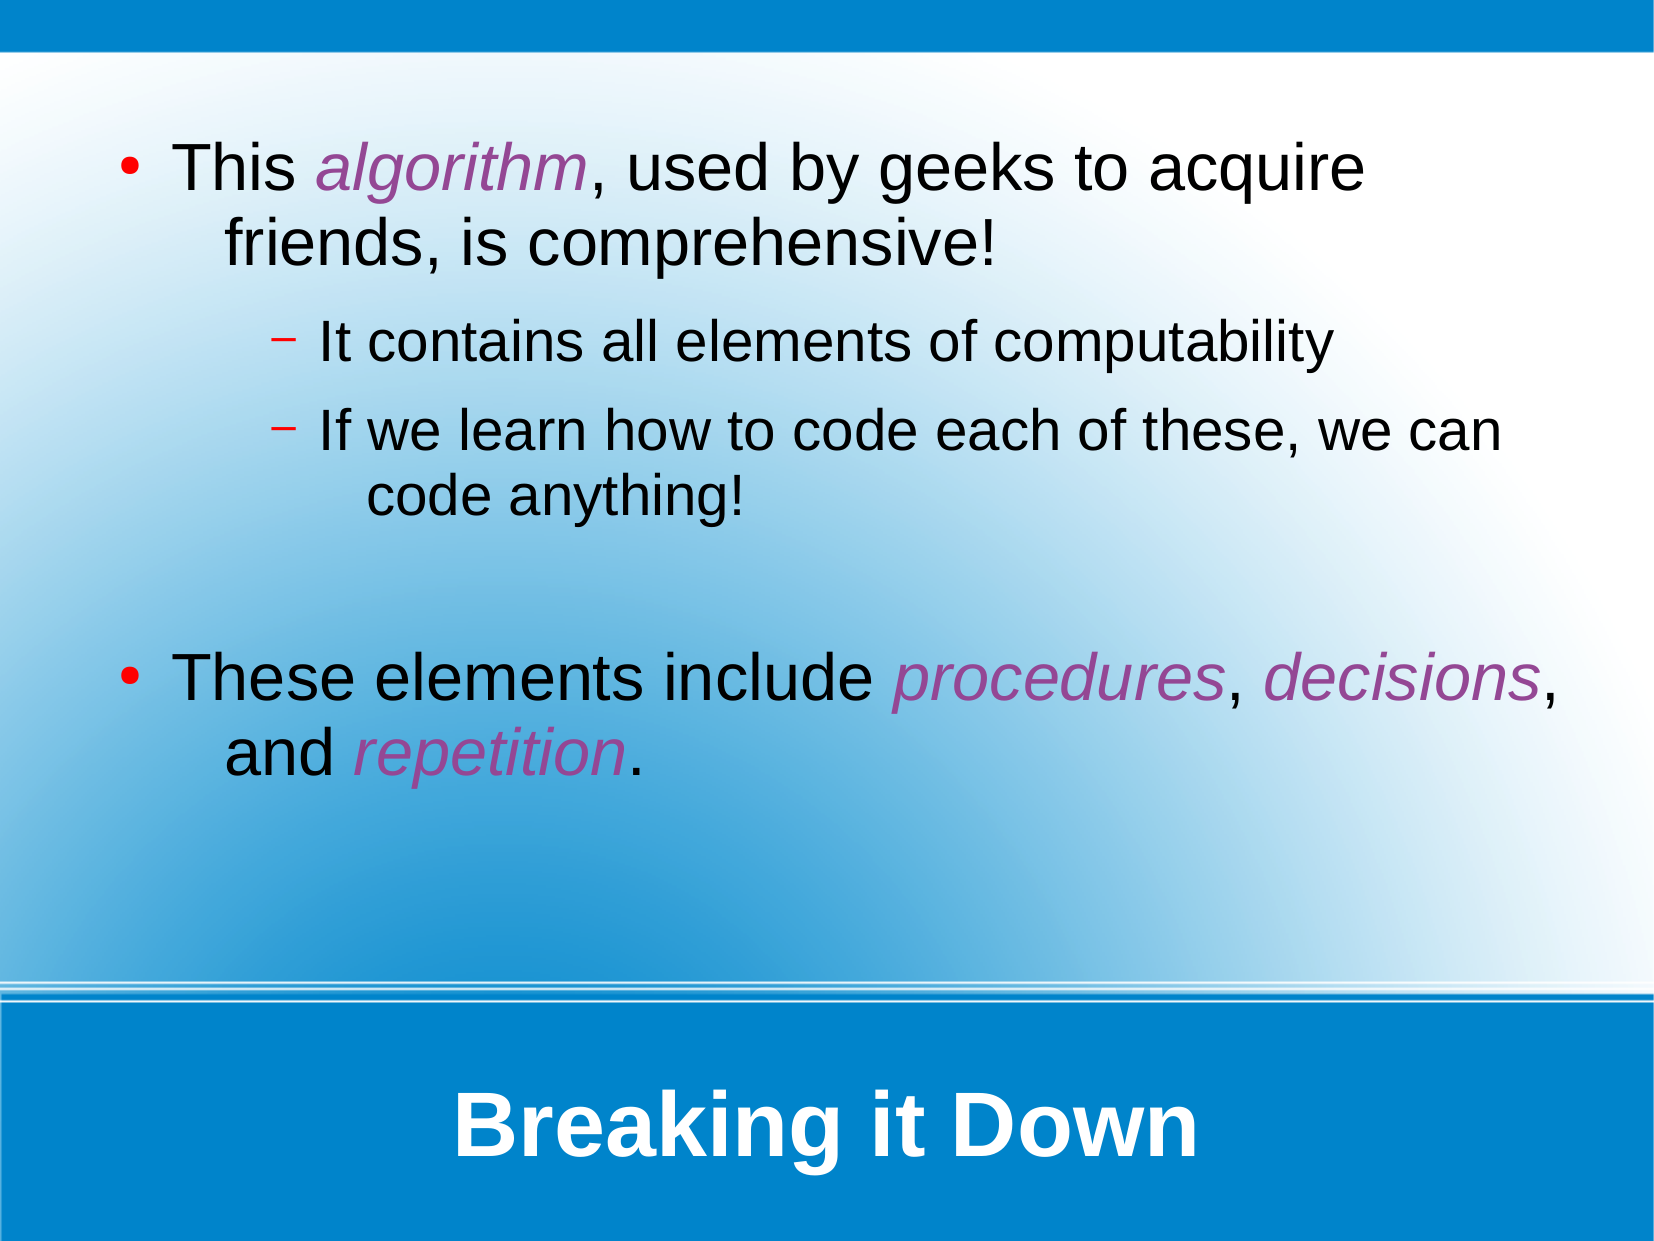

This algorithm, used by geeks to acquire friends, is comprehensive!
It contains all elements of computability
If we learn how to code each of these, we can code anything!
These elements include procedures, decisions, and repetition.
# Breaking it Down